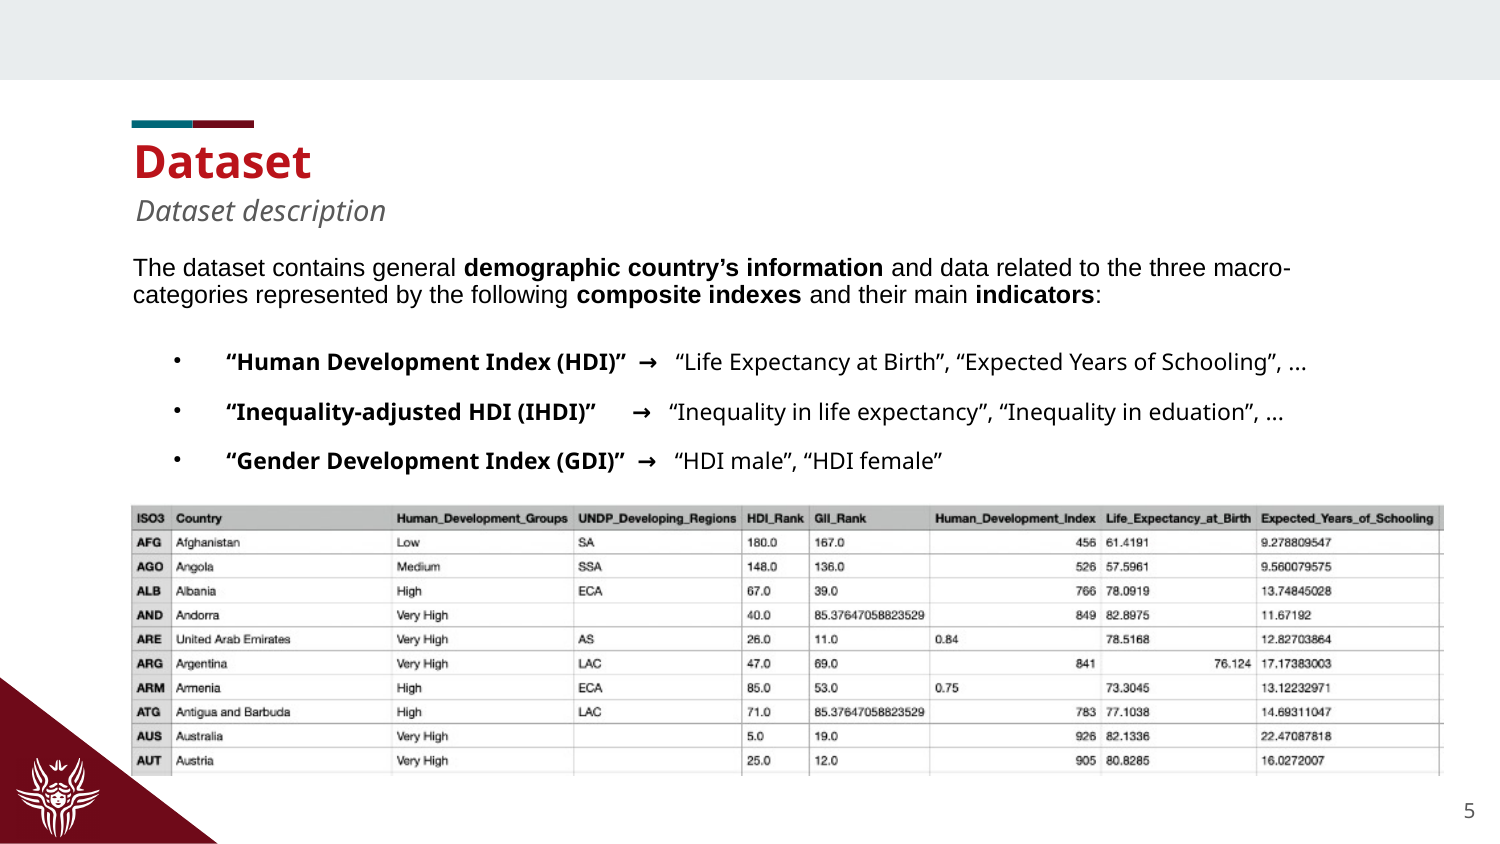

# Dataset
Dataset description
The dataset contains general demographic country’s information and data related to the three macro-categories represented by the following composite indexes and their main indicators:
“Human Development Index (HDI)” → “Life Expectancy at Birth”, “Expected Years of Schooling”, ...
“Inequality-adjusted HDI (IHDI)” → “Inequality in life expectancy”, “Inequality in eduation”, ...
“Gender Development Index (GDI)” → “HDI male”, “HDI female”